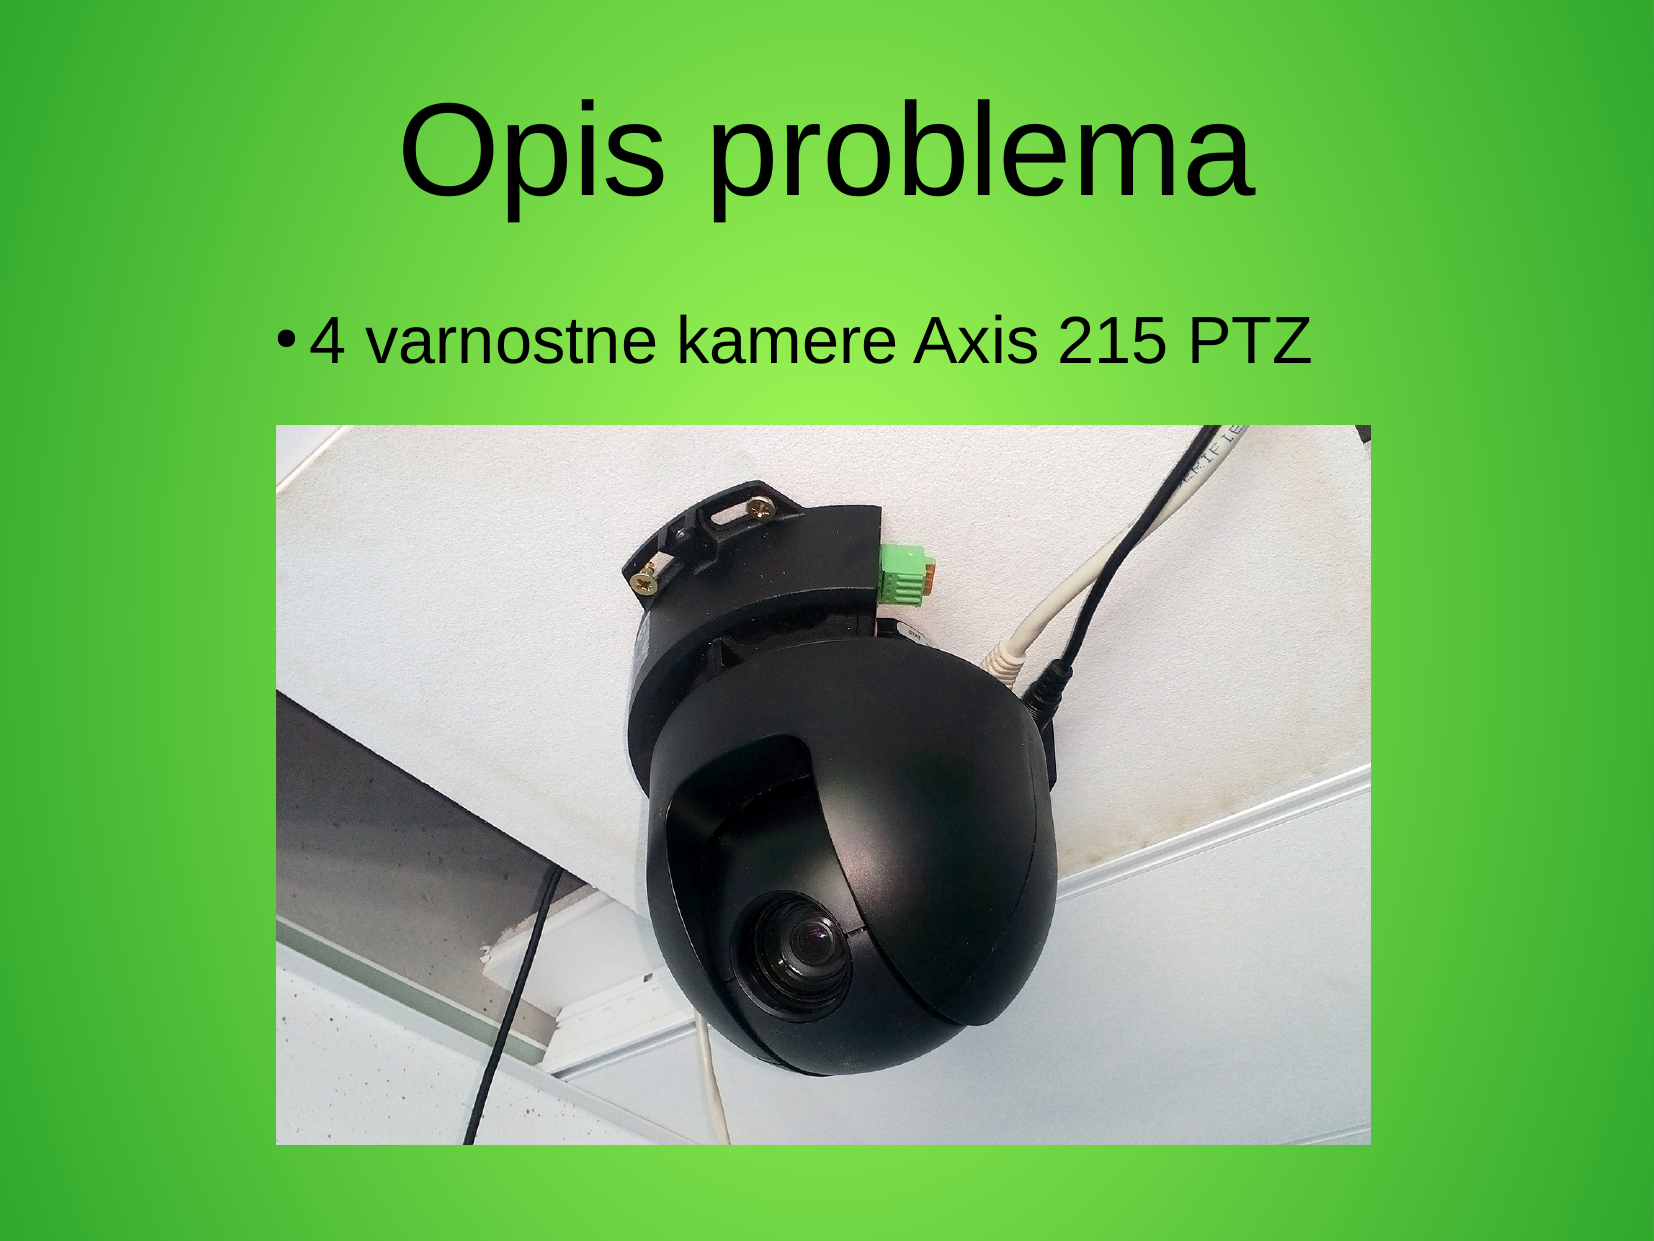

# Opis problema
4 varnostne kamere Axis 215 PTZ